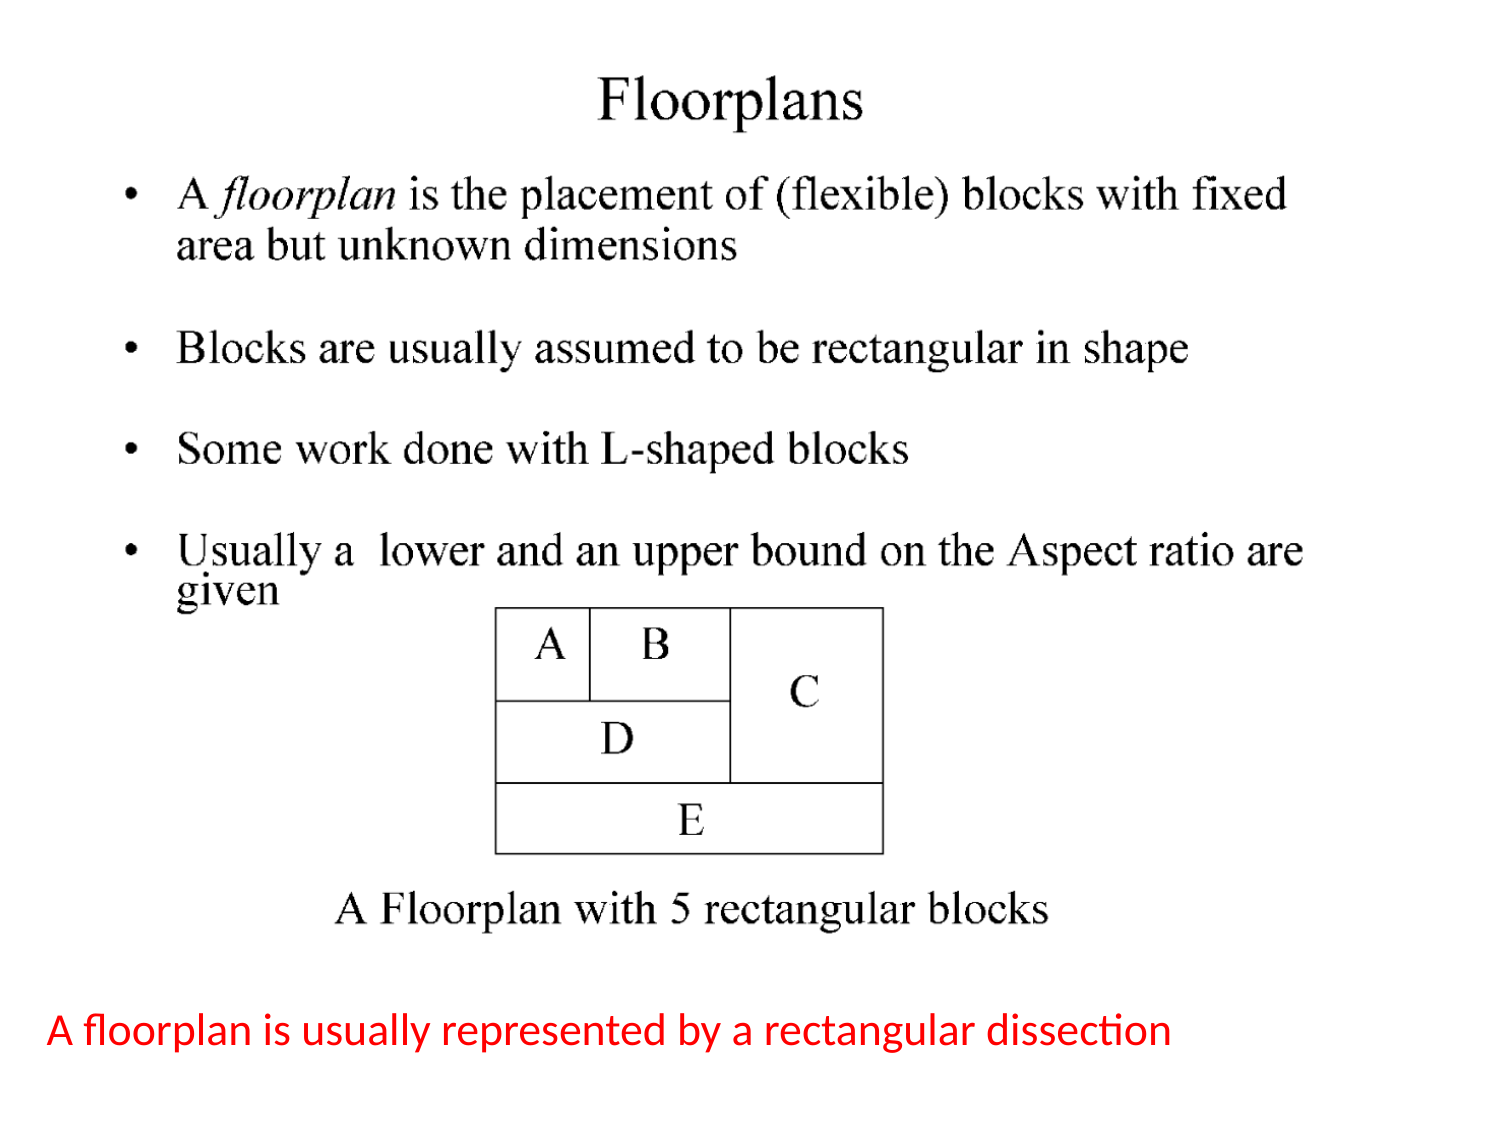

A floorplan is usually represented by a rectangular dissection